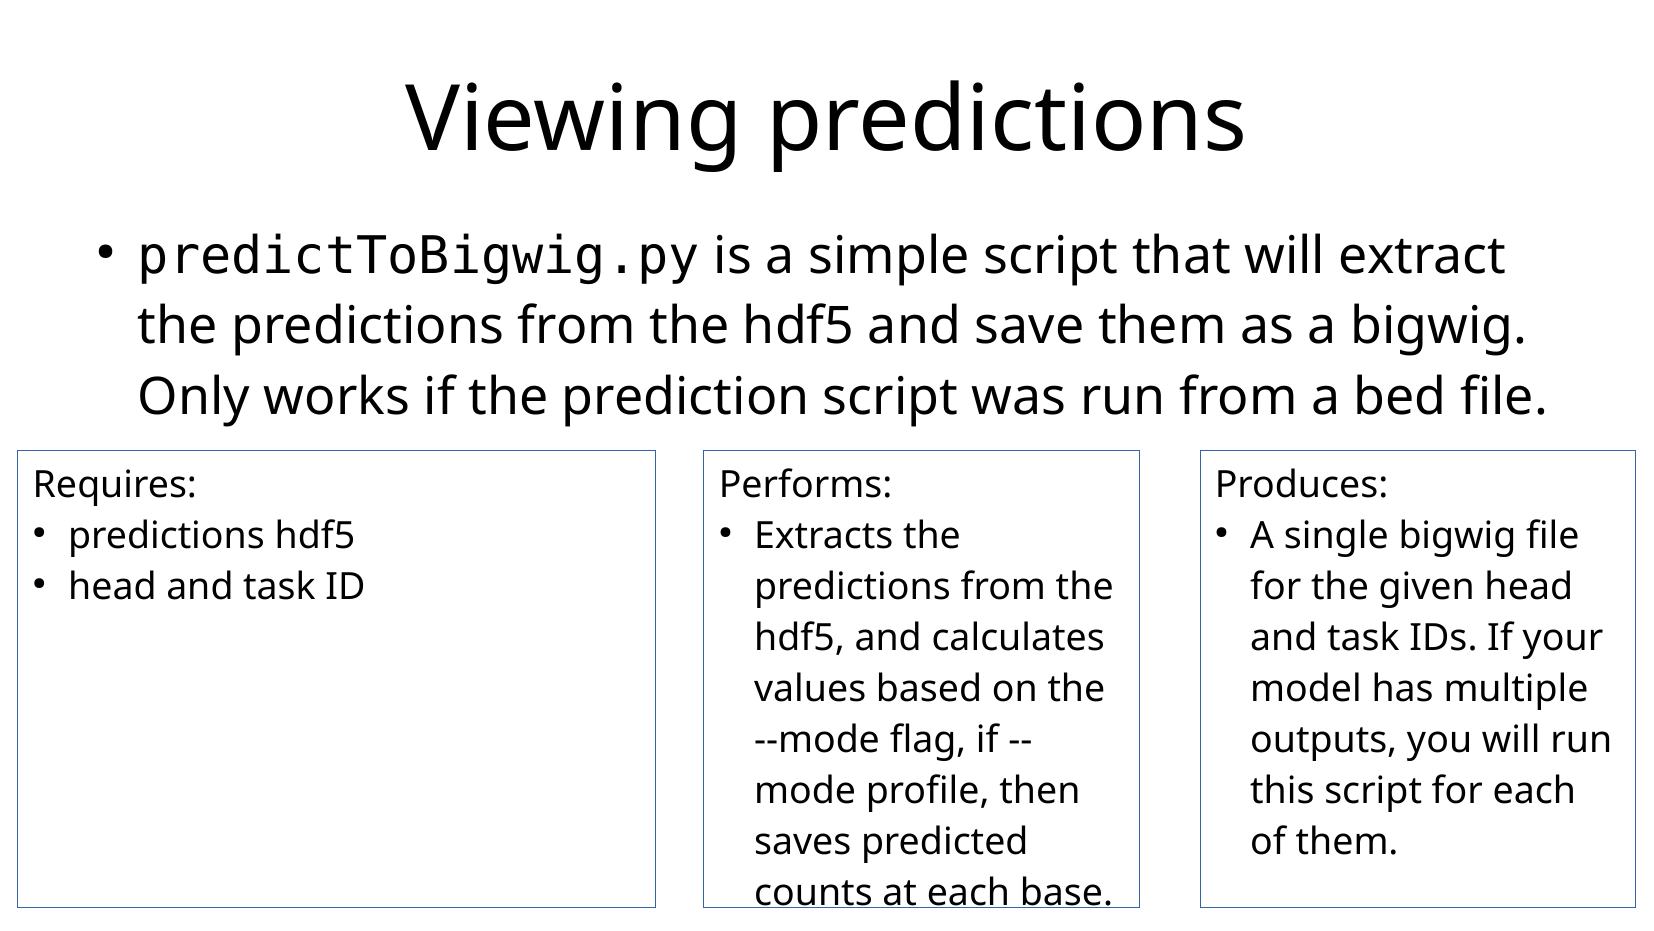

# Viewing predictions
predictToBigwig.py is a simple script that will extract the predictions from the hdf5 and save them as a bigwig. Only works if the prediction script was run from a bed file.
Requires:
predictions hdf5
head and task ID
Performs:
Extracts the predictions from the hdf5, and calculates values based on the --mode flag, if --mode profile, then saves predicted counts at each base.
Produces:
A single bigwig file for the given head and task IDs. If your model has multiple outputs, you will run this script for each of them.